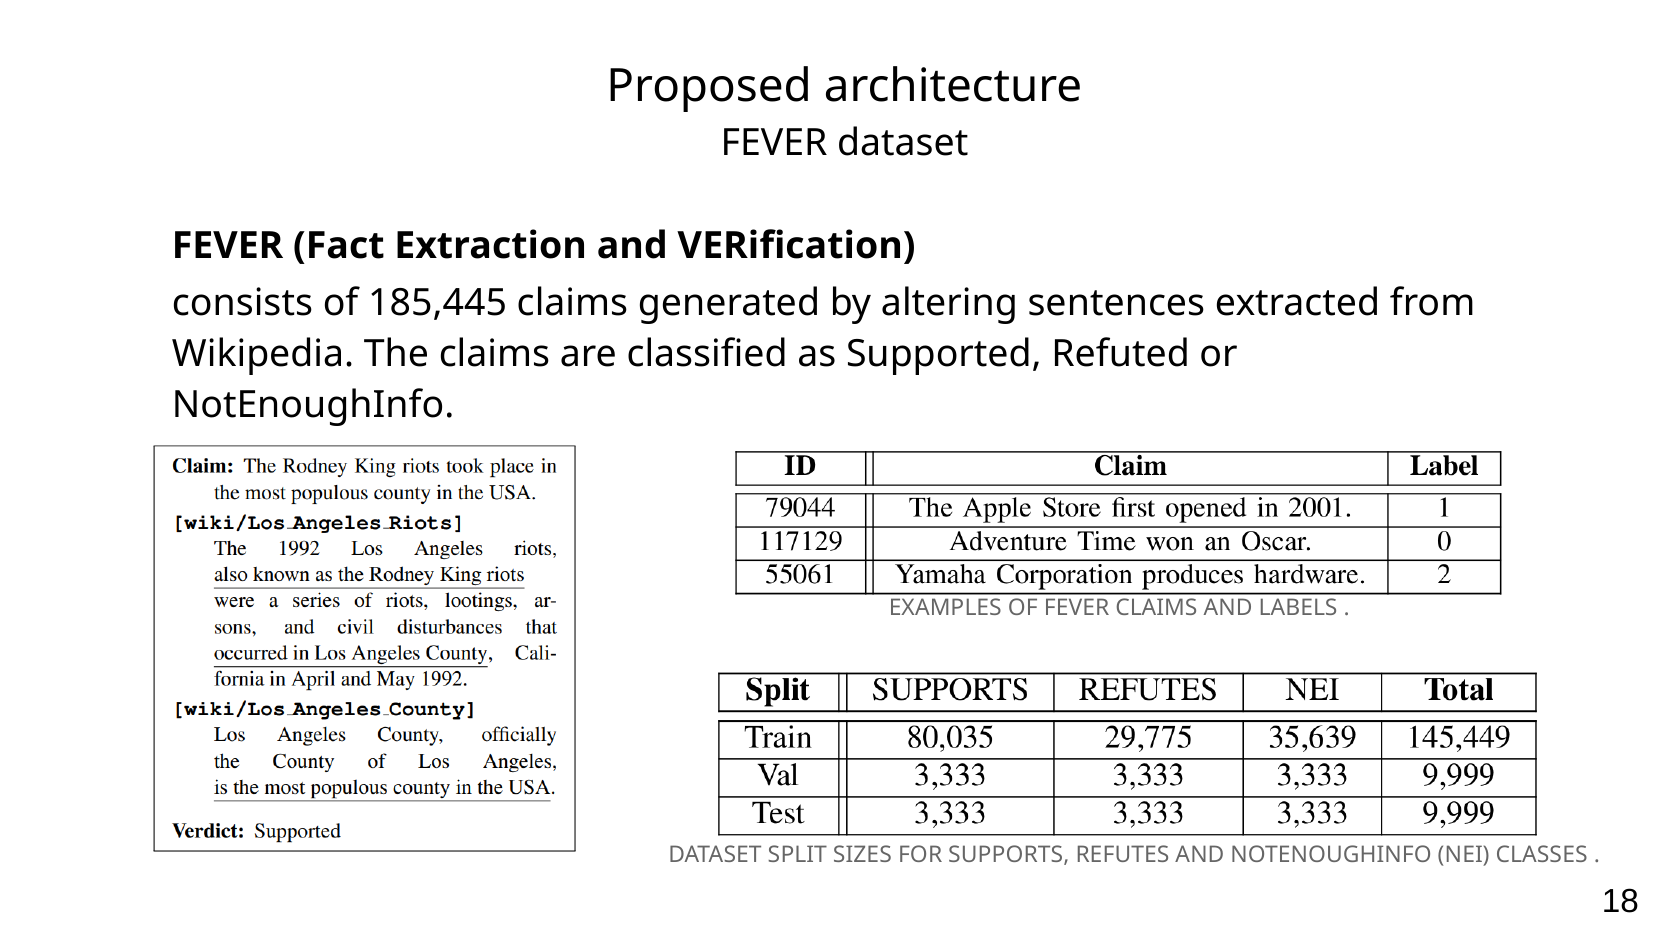

Proposed architecture
FEVER dataset
FEVER (Fact Extraction and VERification)
consists of 185,445 claims generated by altering sentences extracted from Wikipedia. The claims are classified as Supported, Refuted or NotEnoughInfo.
EXAMPLES OF FEVER CLAIMS AND LABELS .
DATASET SPLIT SIZES FOR SUPPORTS, REFUTES AND NOTENOUGHINFO (NEI) CLASSES .